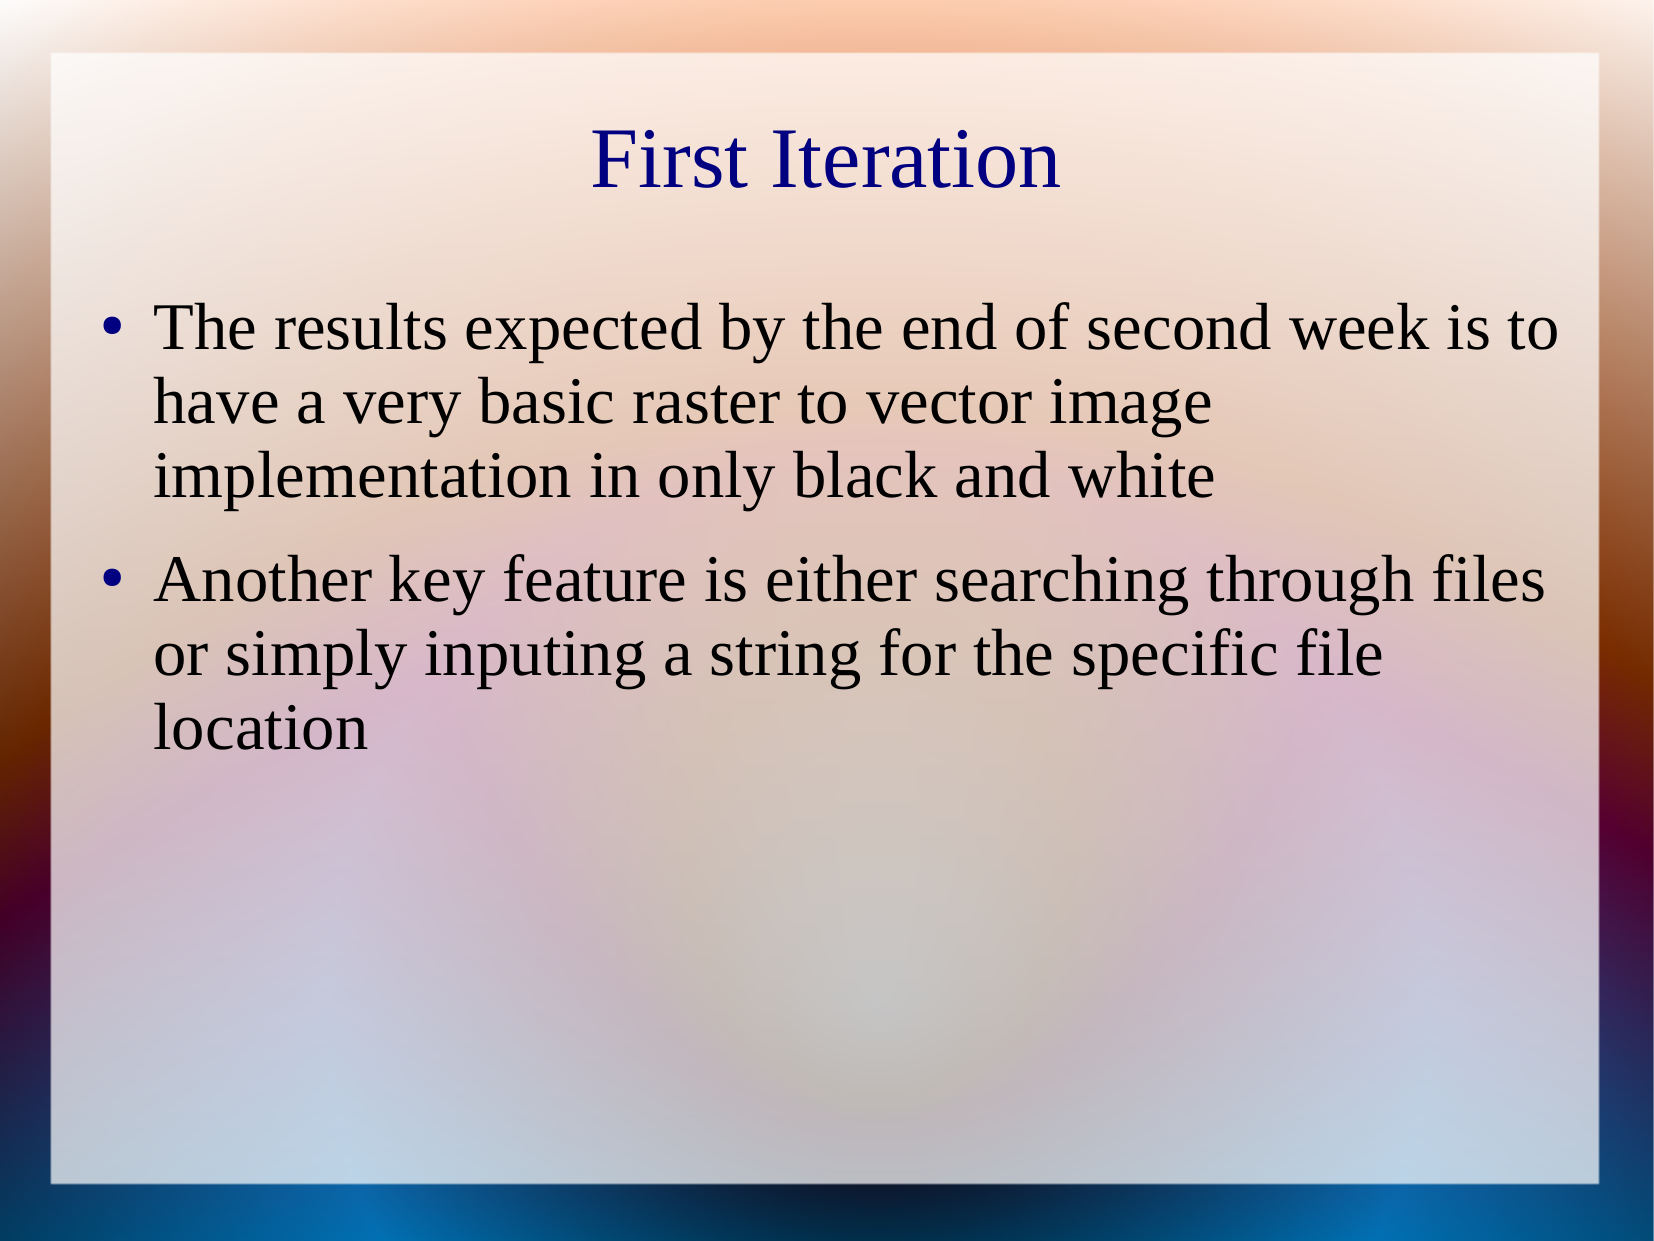

# First Iteration
The results expected by the end of second week is to have a very basic raster to vector image implementation in only black and white
Another key feature is either searching through files or simply inputing a string for the specific file location